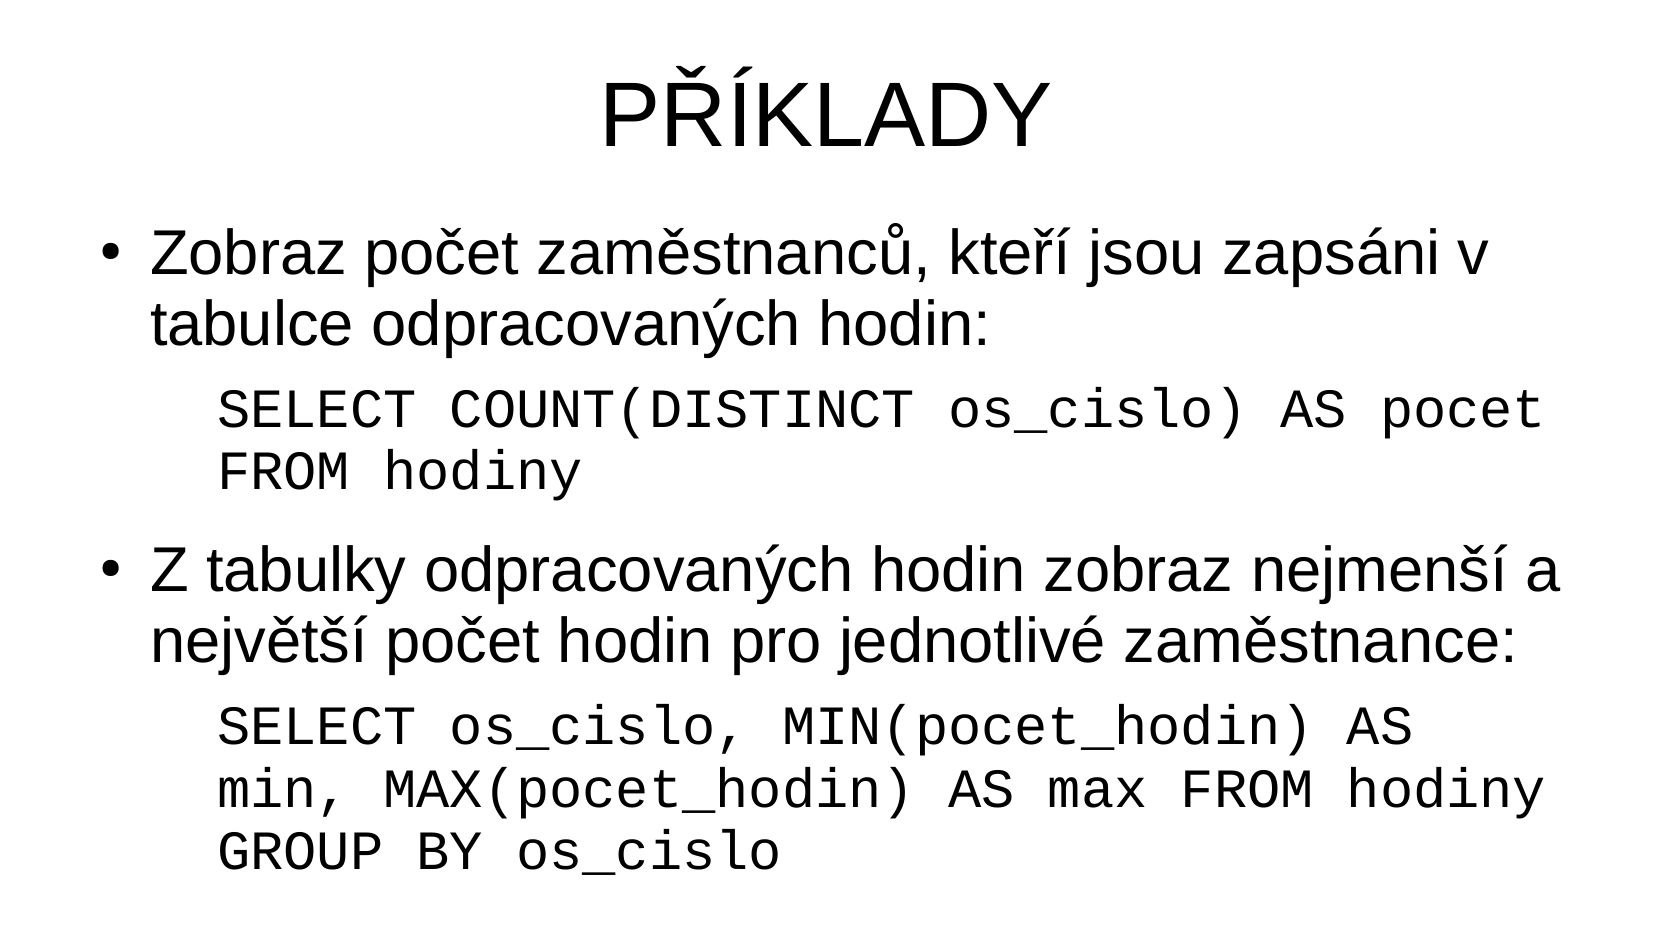

# PŘÍKLADY
Zobraz počet zaměstnanců, kteří jsou zapsáni v tabulce odpracovaných hodin:
SELECT COUNT(DISTINCT os_cislo) AS pocet FROM hodiny
Z tabulky odpracovaných hodin zobraz nejmenší a největší počet hodin pro jednotlivé zaměstnance:
SELECT os_cislo, MIN(pocet_hodin) AS min, MAX(pocet_hodin) AS max FROM hodiny GROUP BY os_cislo